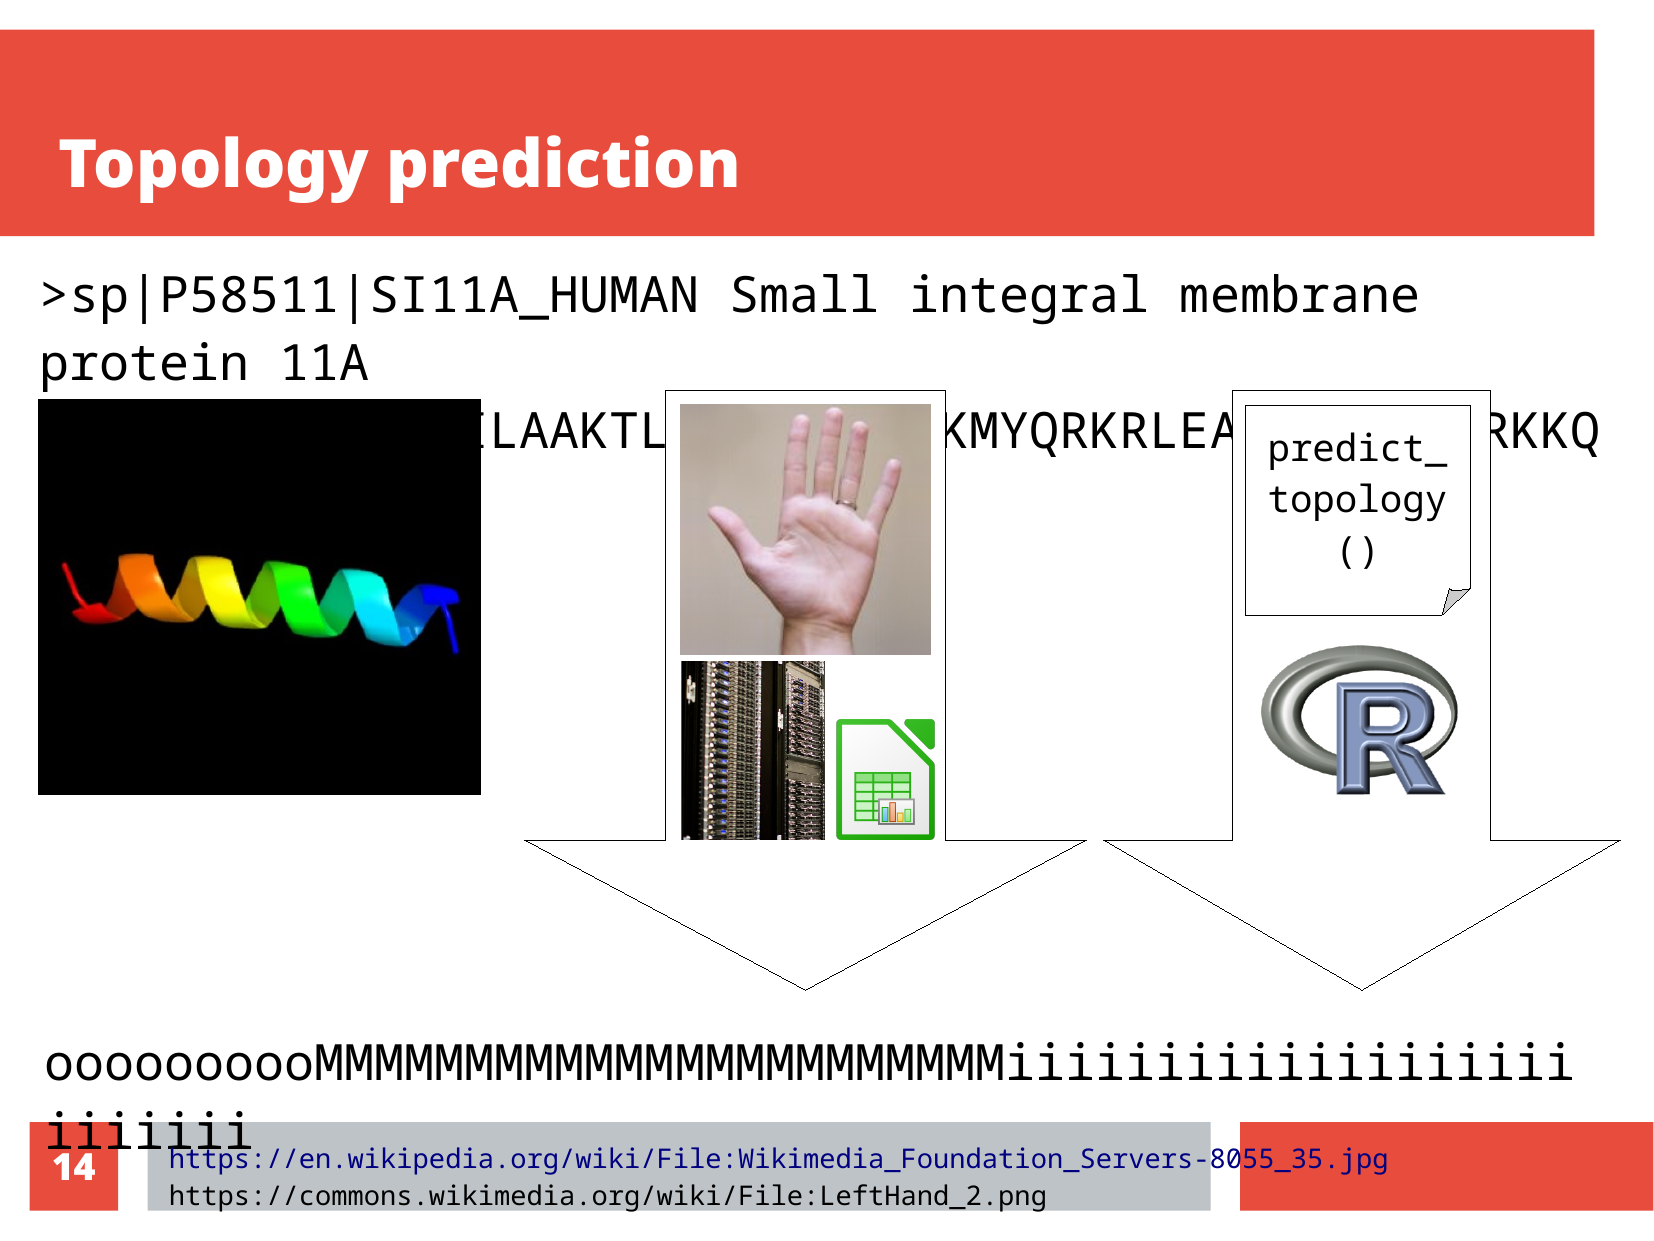

# Topology prediction
>sp|P58511|SI11A_HUMAN Small integral membrane protein 11A
MNWKVLEHVPLLLYILAAKTLILCLTFAGVKMYQRKRLEAKQQKLEAERKKQSEKKDN
predict_
topology()
oooooooooMMMMMMMMMMMMMMMMMMMMMMMiiiiiiiiiiiiiiiiiiiiiiiiii
14
https://en.wikipedia.org/wiki/File:Wikimedia_Foundation_Servers-8055_35.jpg
https://commons.wikimedia.org/wiki/File:LeftHand_2.png